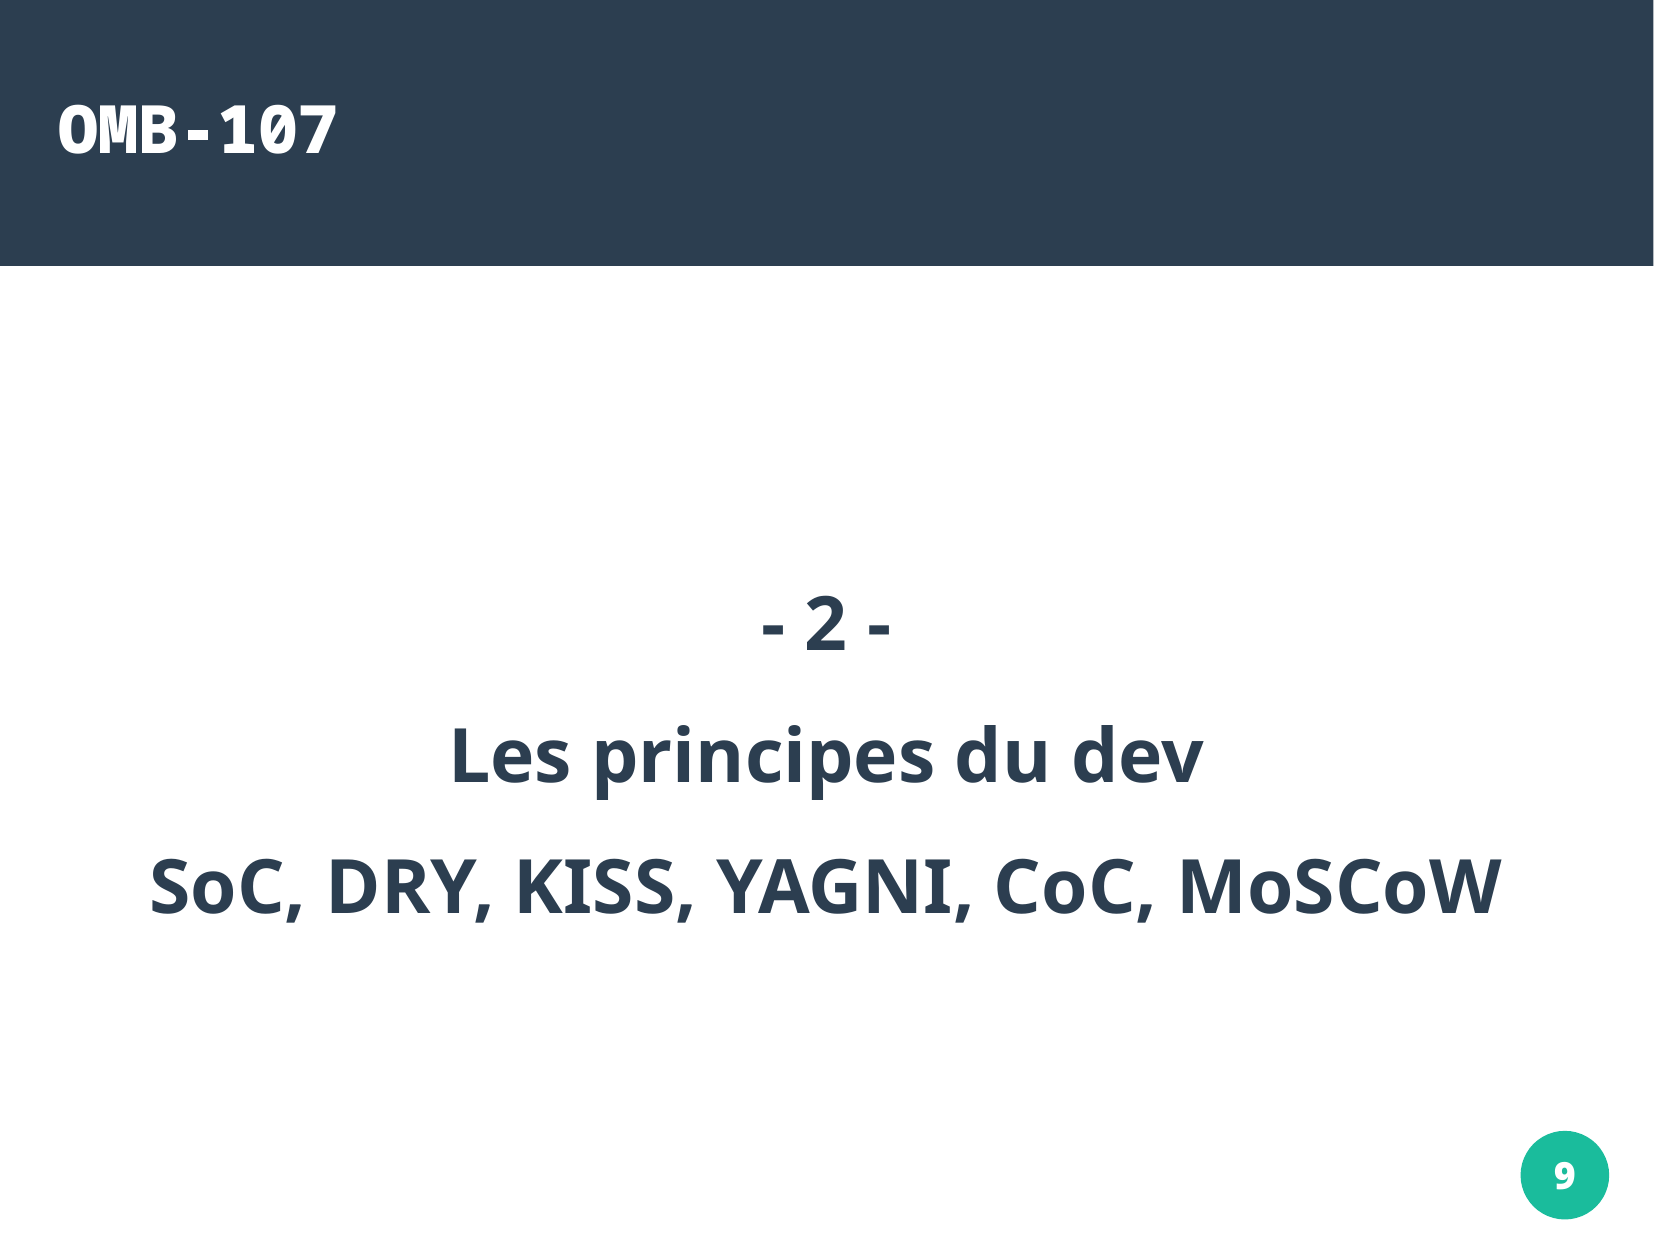

# OMB-107
- 2 -
Les principes du dev
SoC, DRY, KISS, YAGNI, CoC, MoSCoW
9